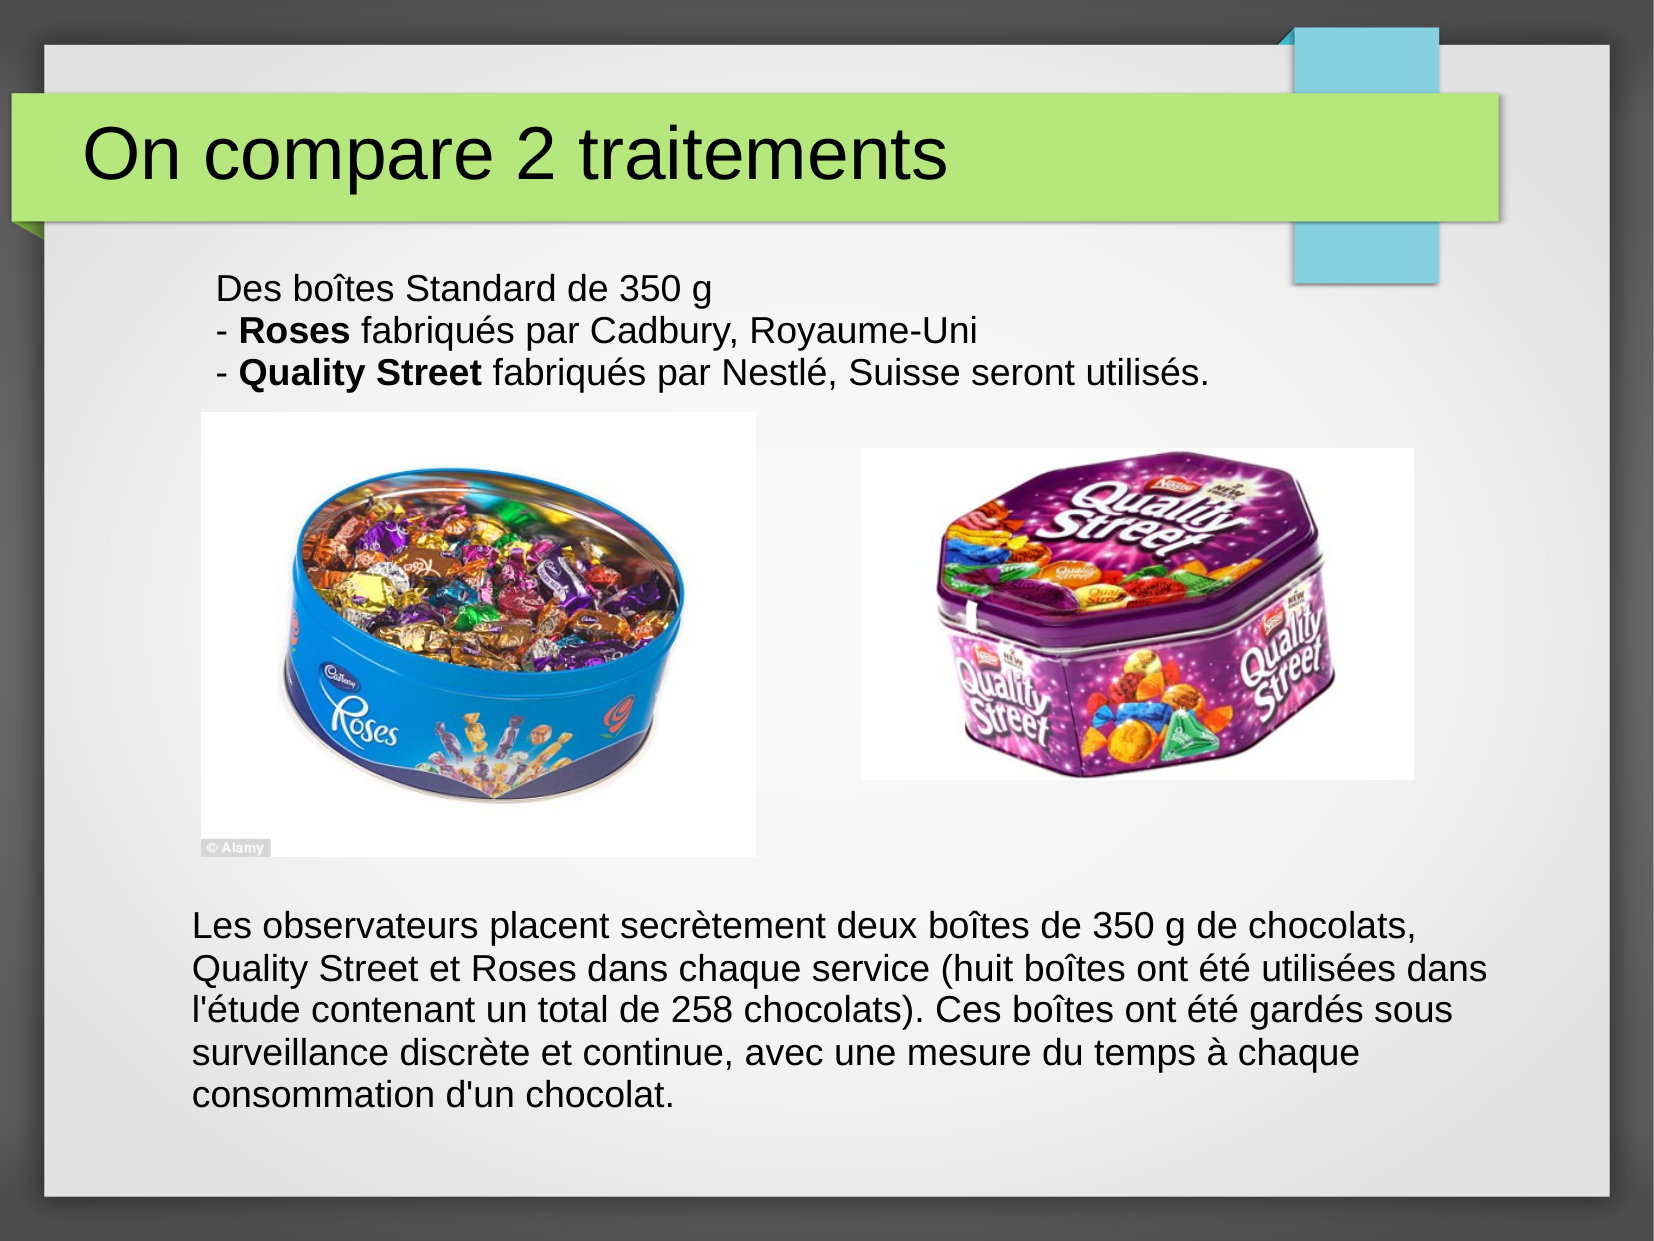

# On compare 2 traitements
Des boîtes Standard de 350 g
- Roses fabriqués par Cadbury, Royaume-Uni
- Quality Street fabriqués par Nestlé, Suisse seront utilisés.
Les observateurs placent secrètement deux boîtes de 350 g de chocolats, Quality Street et Roses dans chaque service (huit boîtes ont été utilisées dans l'étude contenant un total de 258 chocolats). Ces boîtes ont été gardés sous surveillance discrète et continue, avec une mesure du temps à chaque consommation d'un chocolat.